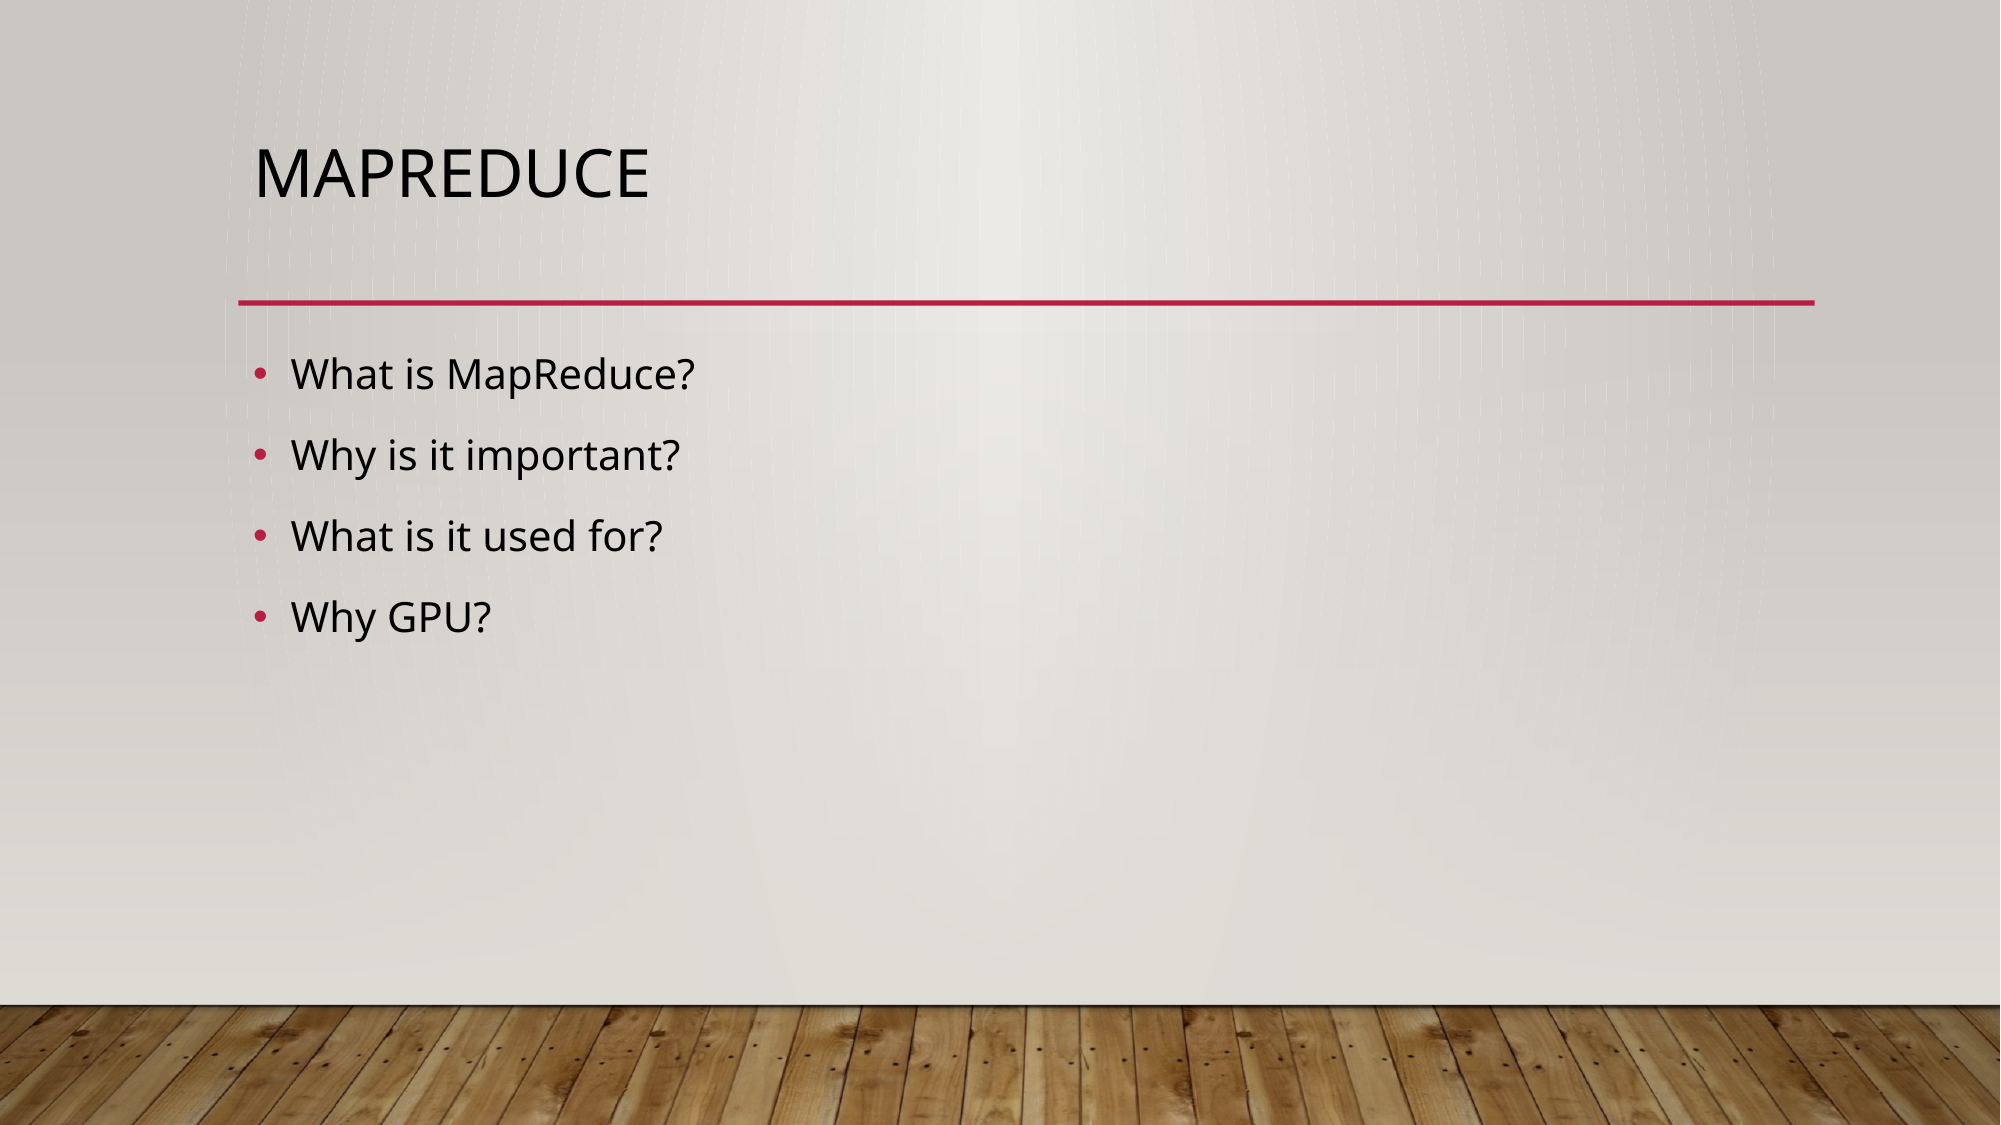

# MapREduce
What is MapReduce?
Why is it important?
What is it used for?
Why GPU?